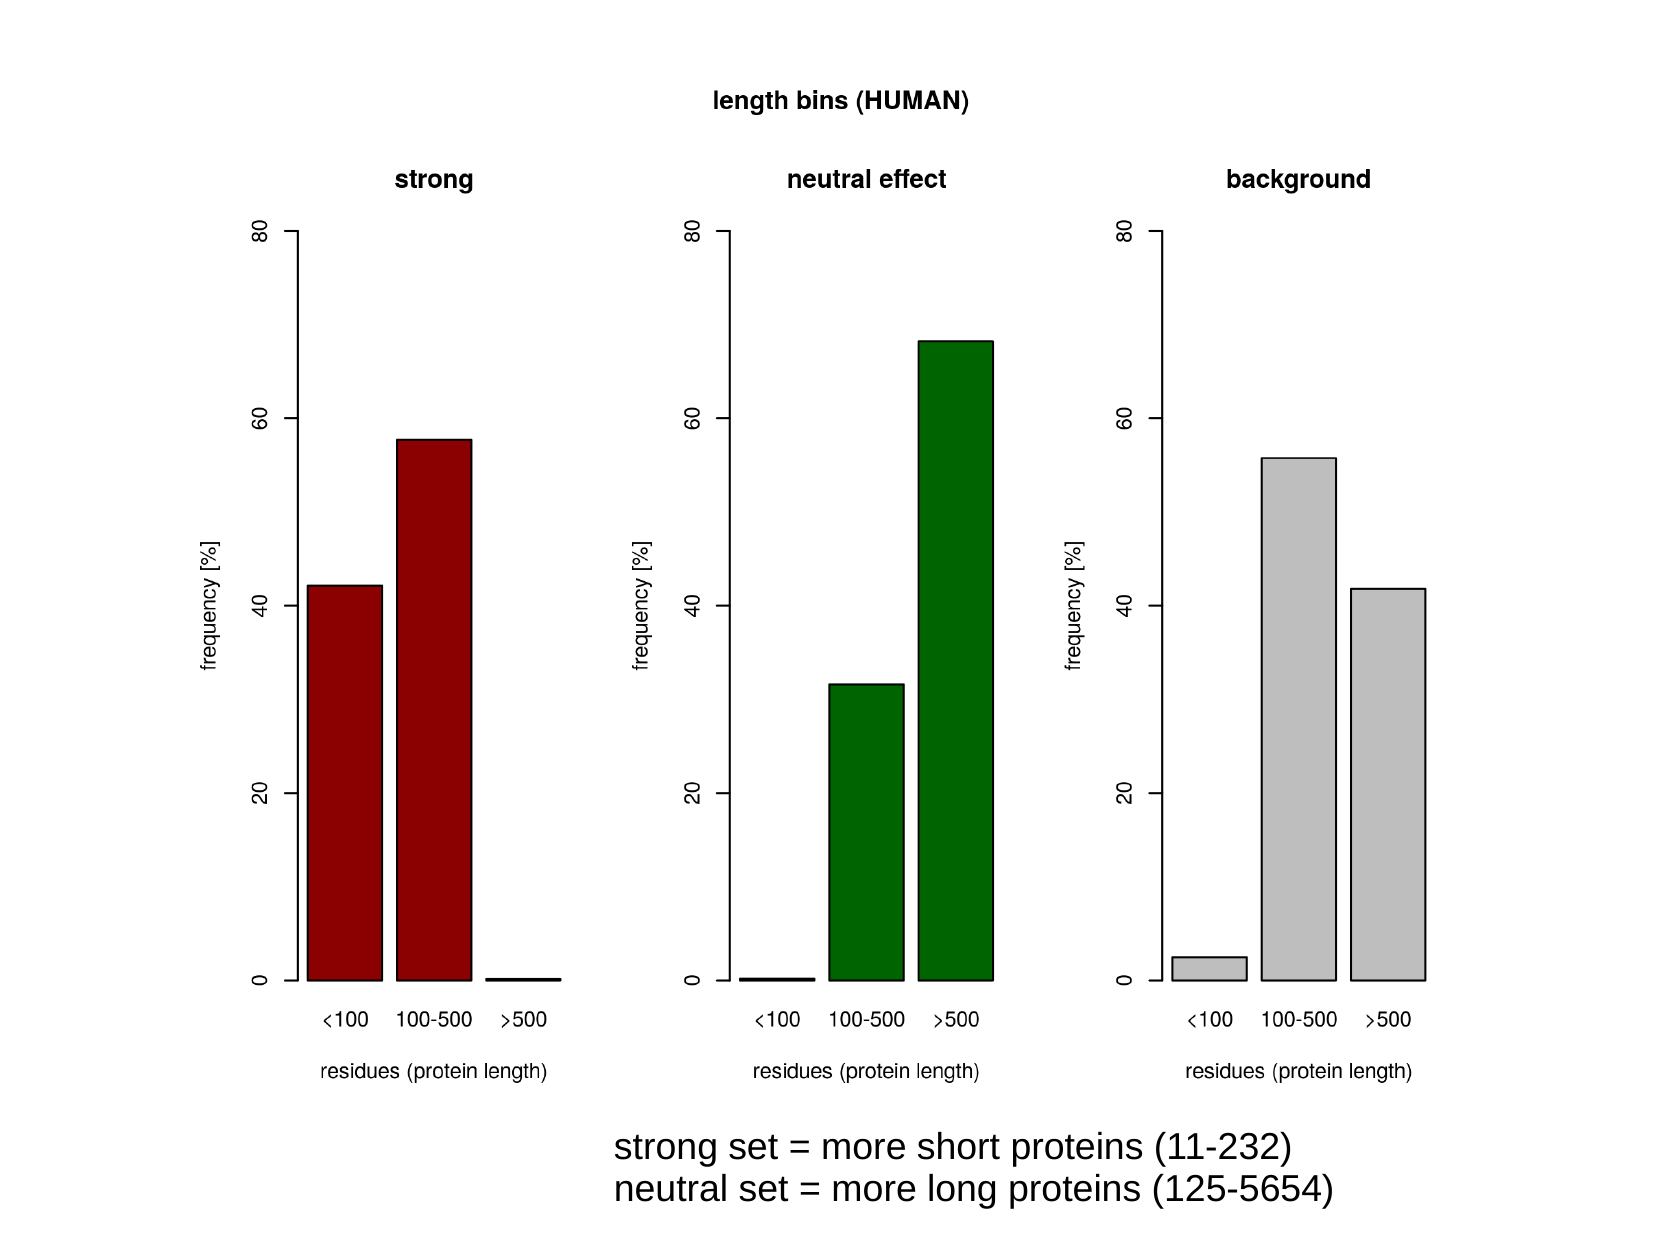

strong set = more short proteins (11-232)
neutral set = more long proteins (125-5654)